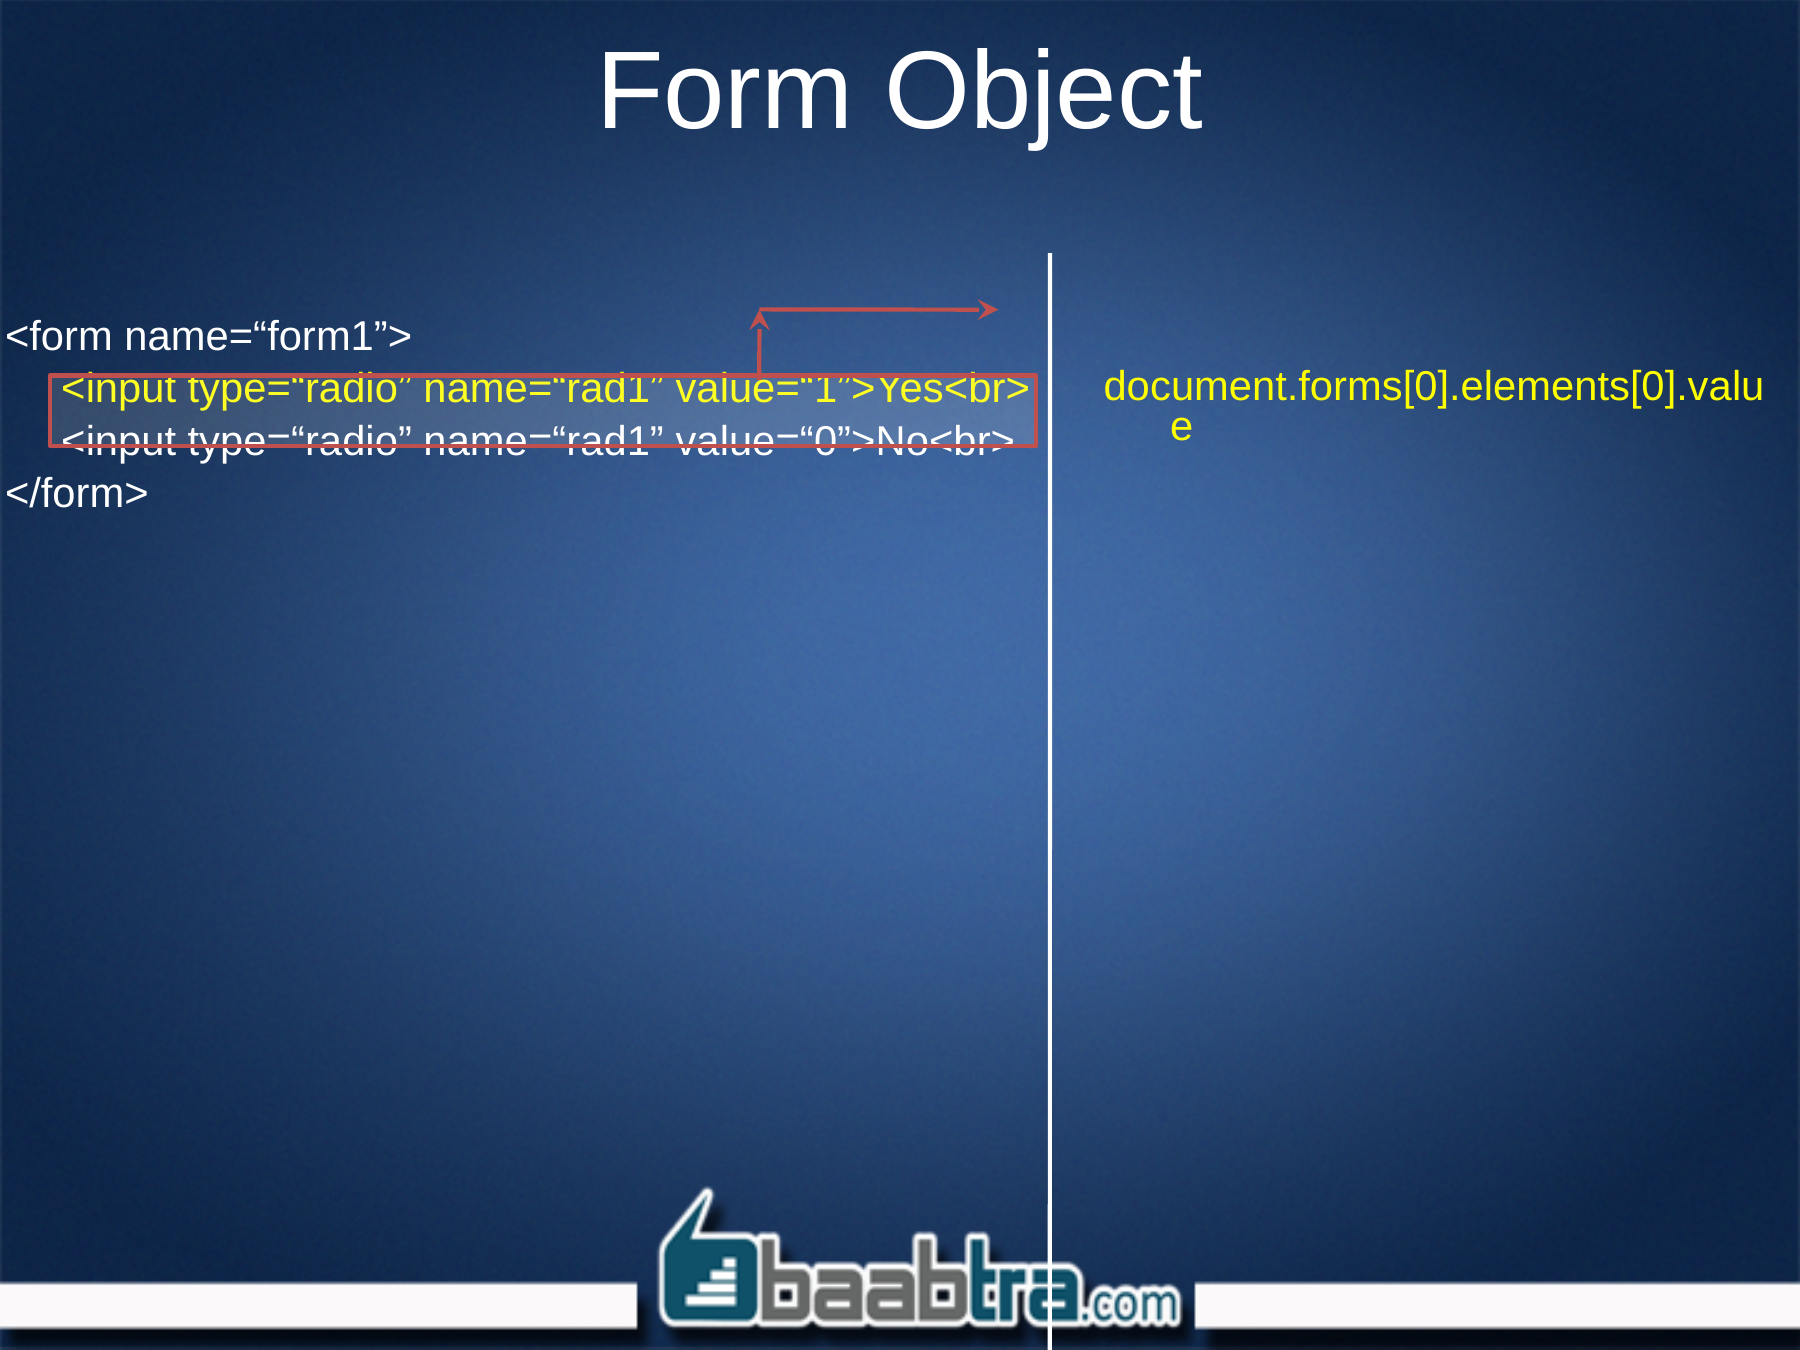

# Form Object
document.forms[0].elements[0].value
<form name=“form1”>
	<input type=“radio” name=“rad1” value=“1”>Yes<br>
	<input type=“radio” name=“rad1” value=“0”>No<br>
</form>